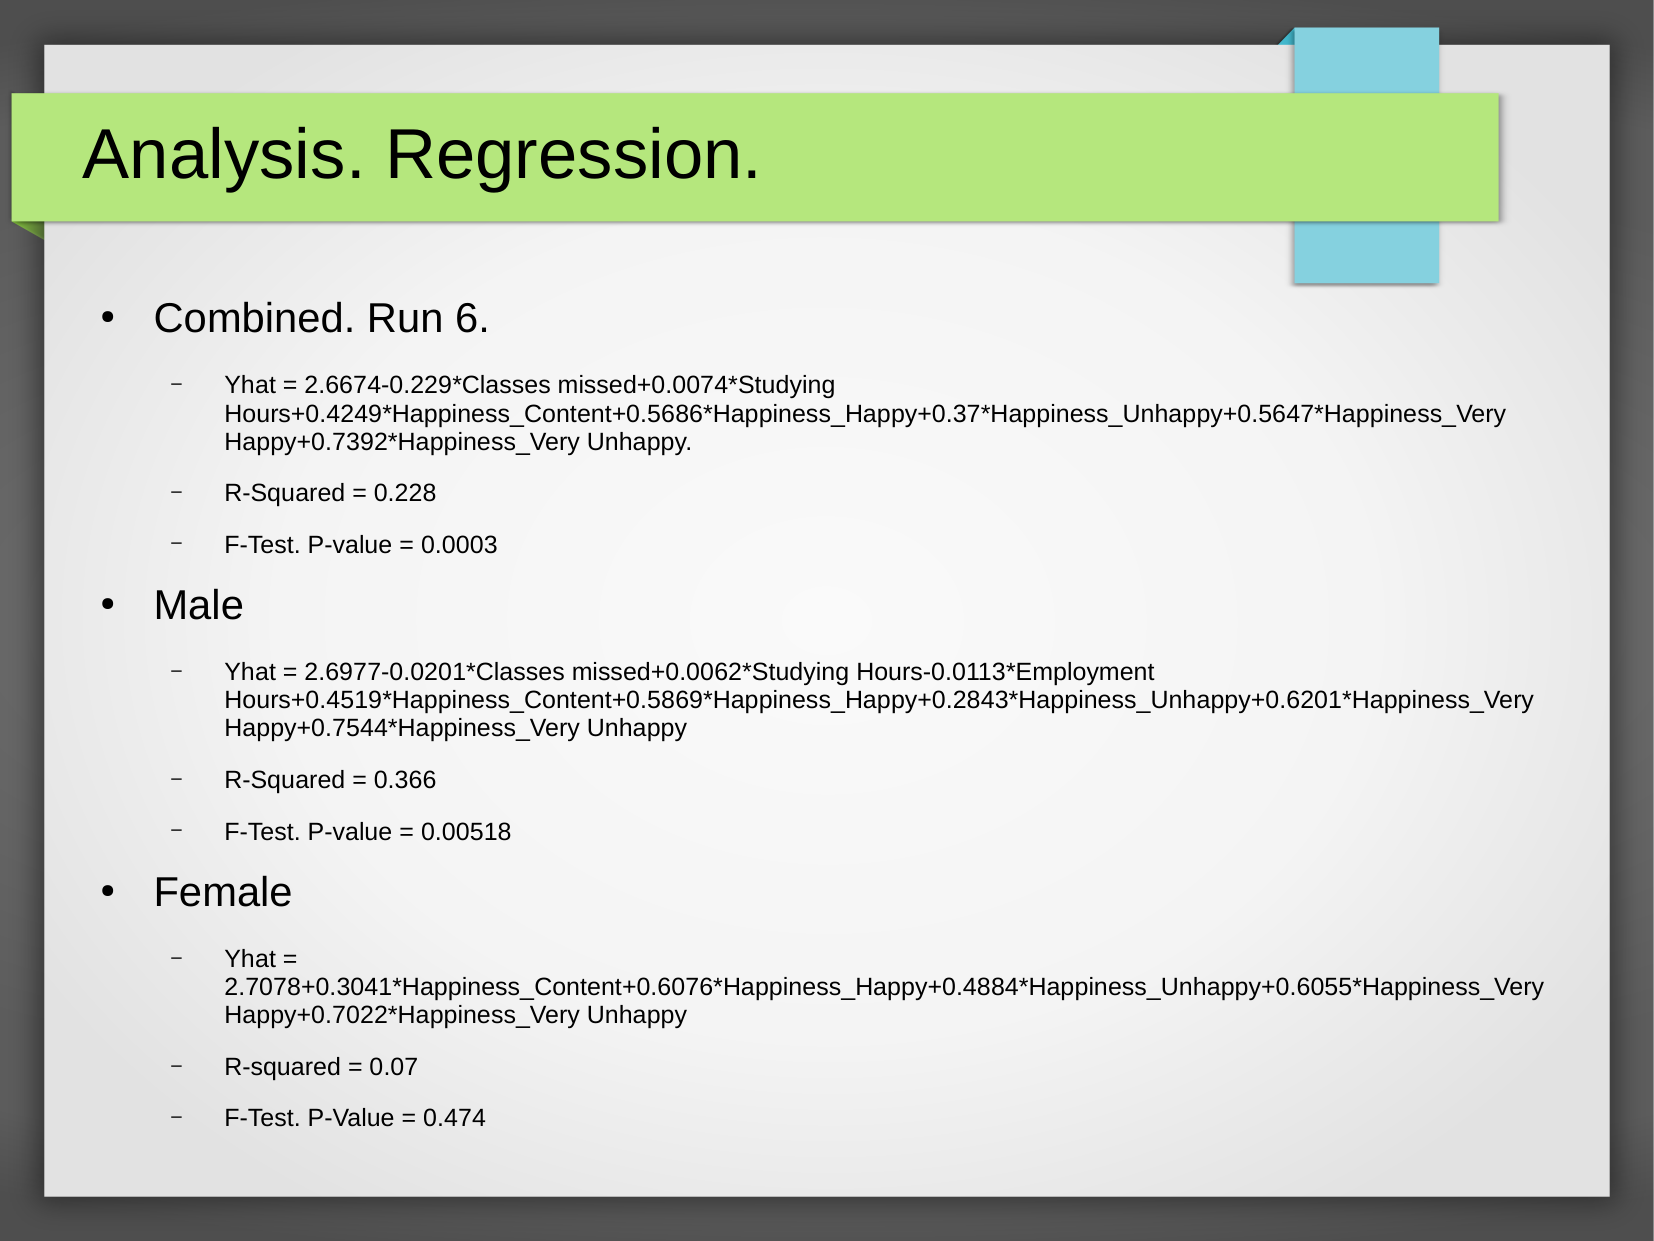

# Analysis. Regression.
Combined. Run 6.
Yhat = 2.6674-0.229*Classes missed+0.0074*Studying Hours+0.4249*Happiness_Content+0.5686*Happiness_Happy+0.37*Happiness_Unhappy+0.5647*Happiness_Very Happy+0.7392*Happiness_Very Unhappy.
R-Squared = 0.228
F-Test. P-value = 0.0003
Male
Yhat = 2.6977-0.0201*Classes missed+0.0062*Studying Hours-0.0113*Employment Hours+0.4519*Happiness_Content+0.5869*Happiness_Happy+0.2843*Happiness_Unhappy+0.6201*Happiness_Very Happy+0.7544*Happiness_Very Unhappy
R-Squared = 0.366
F-Test. P-value = 0.00518
Female
Yhat = 2.7078+0.3041*Happiness_Content+0.6076*Happiness_Happy+0.4884*Happiness_Unhappy+0.6055*Happiness_Very Happy+0.7022*Happiness_Very Unhappy
R-squared = 0.07
F-Test. P-Value = 0.474